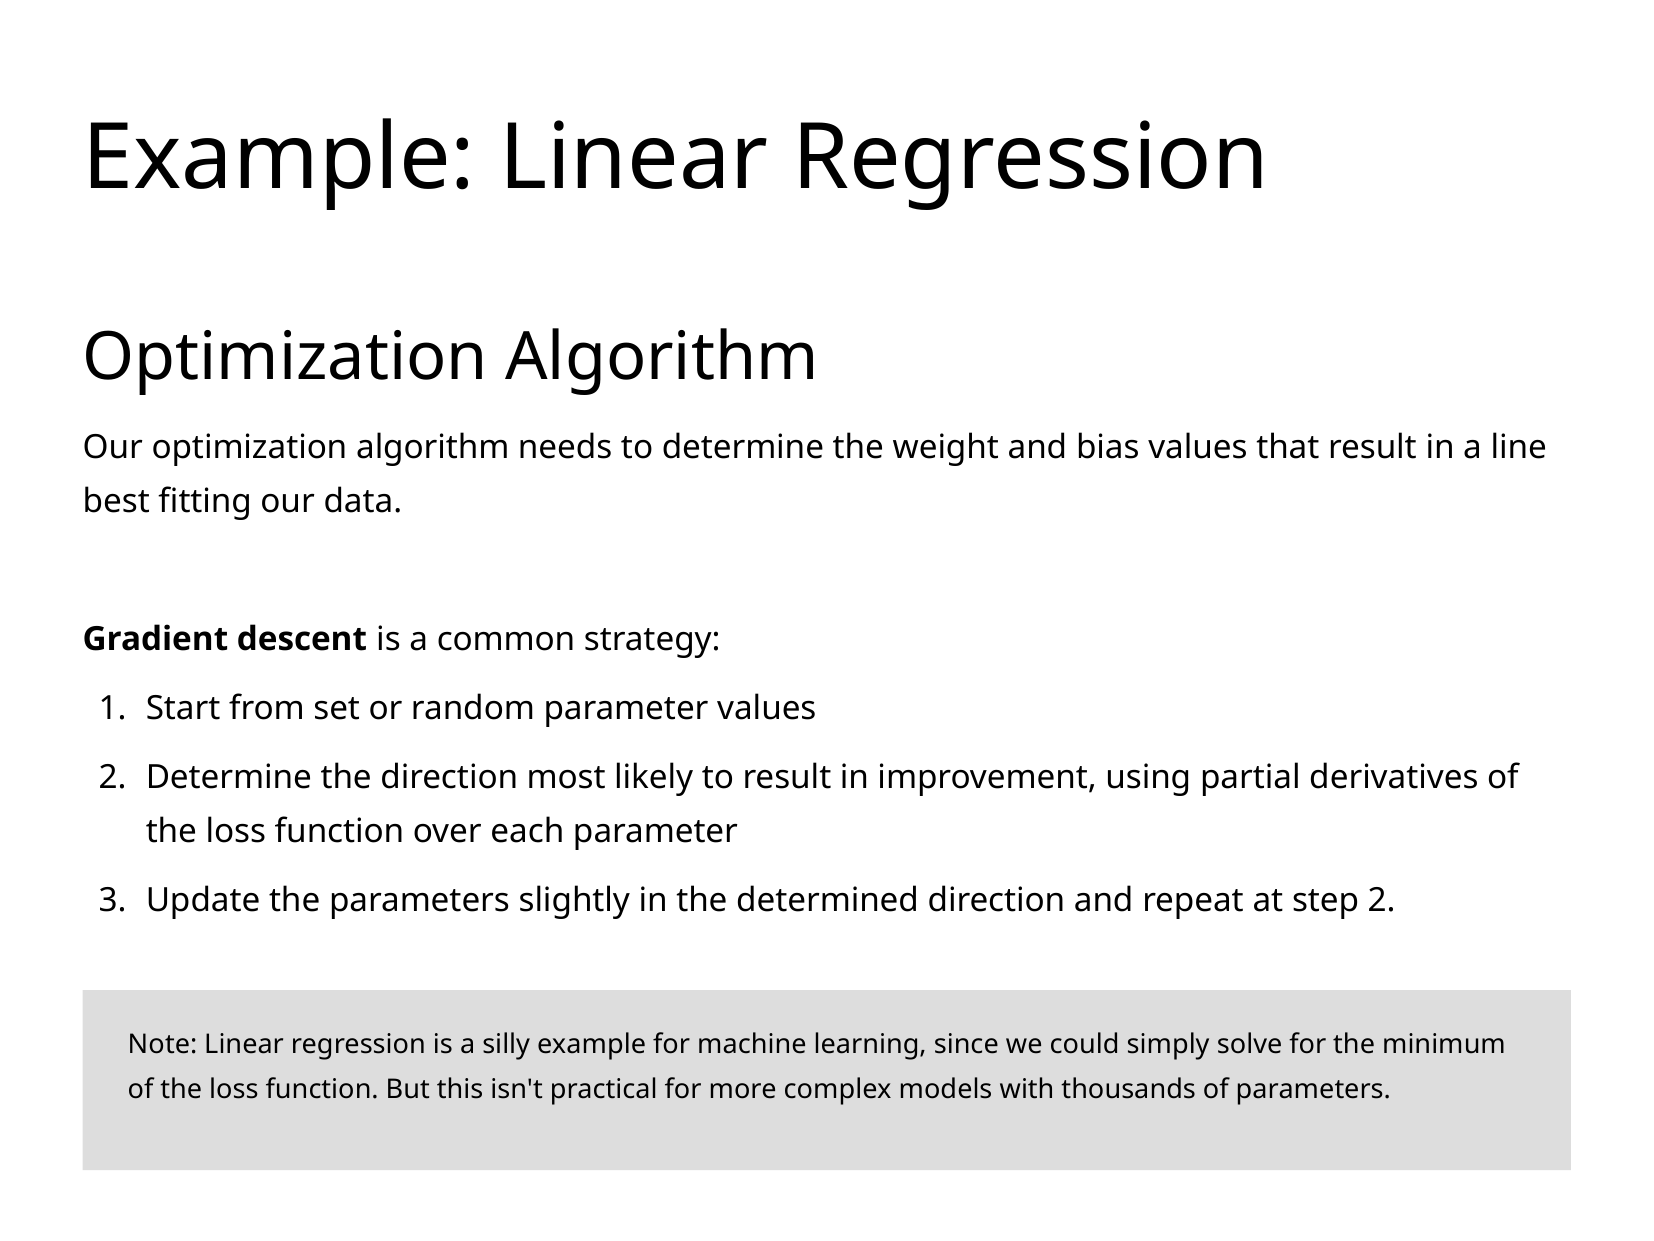

# Example: Linear Regression
Optimization Algorithm
Our optimization algorithm needs to determine the weight and bias values that result in a line best fitting our data.
Gradient descent is a common strategy:
Start from set or random parameter values
Determine the direction most likely to result in improvement, using partial derivatives of the loss function over each parameter
Update the parameters slightly in the determined direction and repeat at step 2.
Note: Linear regression is a silly example for machine learning, since we could simply solve for the minimum of the loss function. But this isn't practical for more complex models with thousands of parameters.